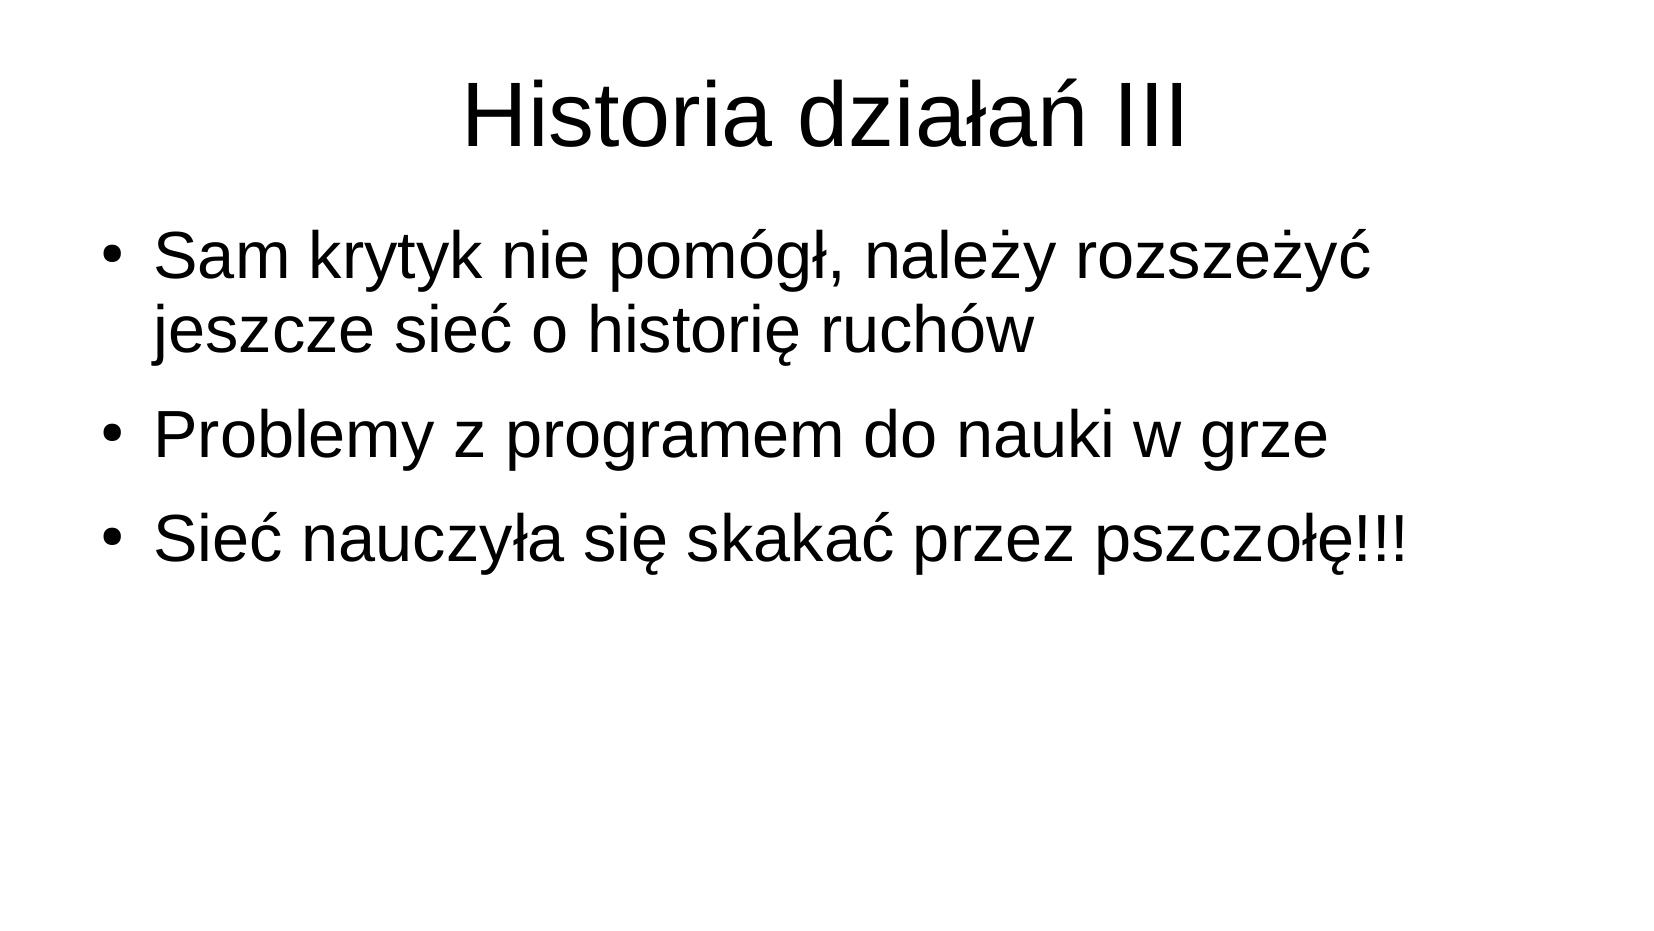

# Historia działań III
Sam krytyk nie pomógł, należy rozszeżyć jeszcze sieć o historię ruchów
Problemy z programem do nauki w grze
Sieć nauczyła się skakać przez pszczołę!!!